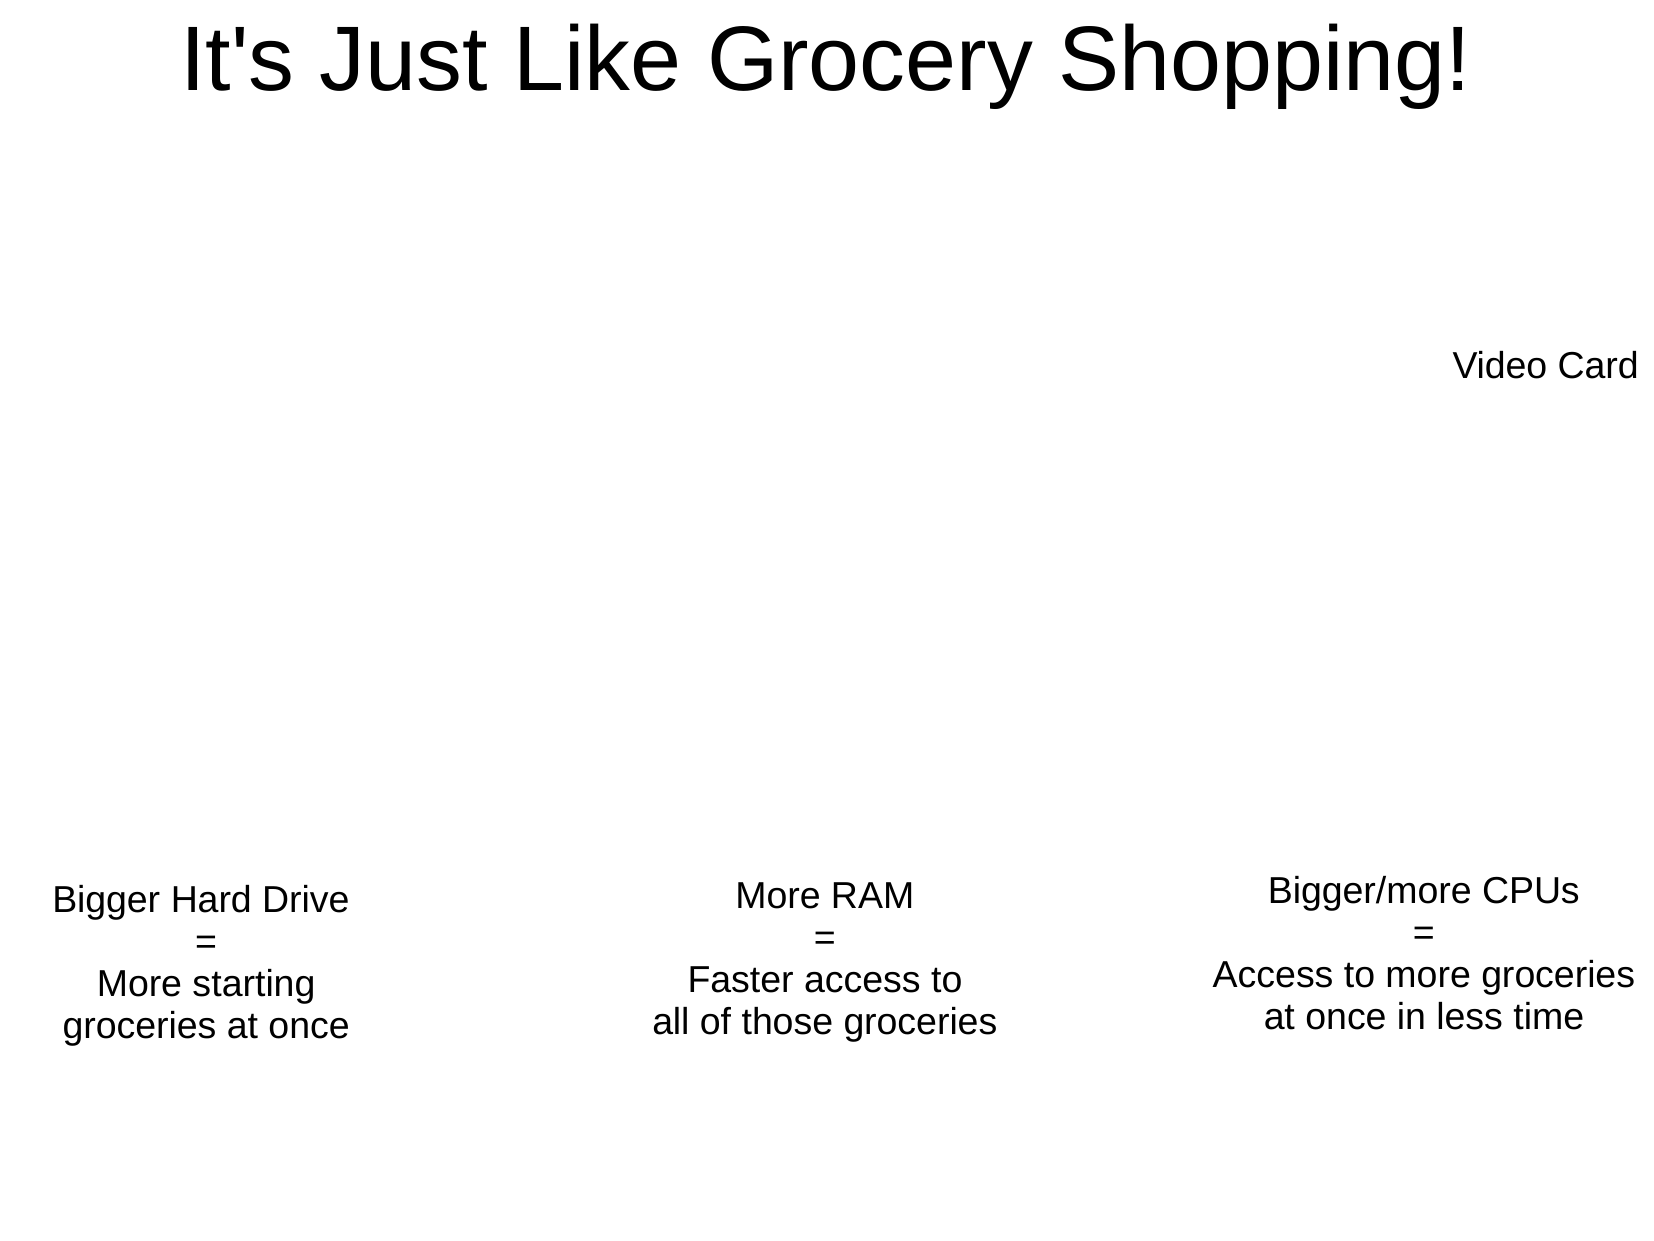

# It's Just Like Grocery Shopping!
Video Card
Bigger/more CPUs
=
Access to more groceries
at once in less time
More RAM
=
Faster access to
all of those groceries
Bigger Hard Drive
=
More starting
groceries at once